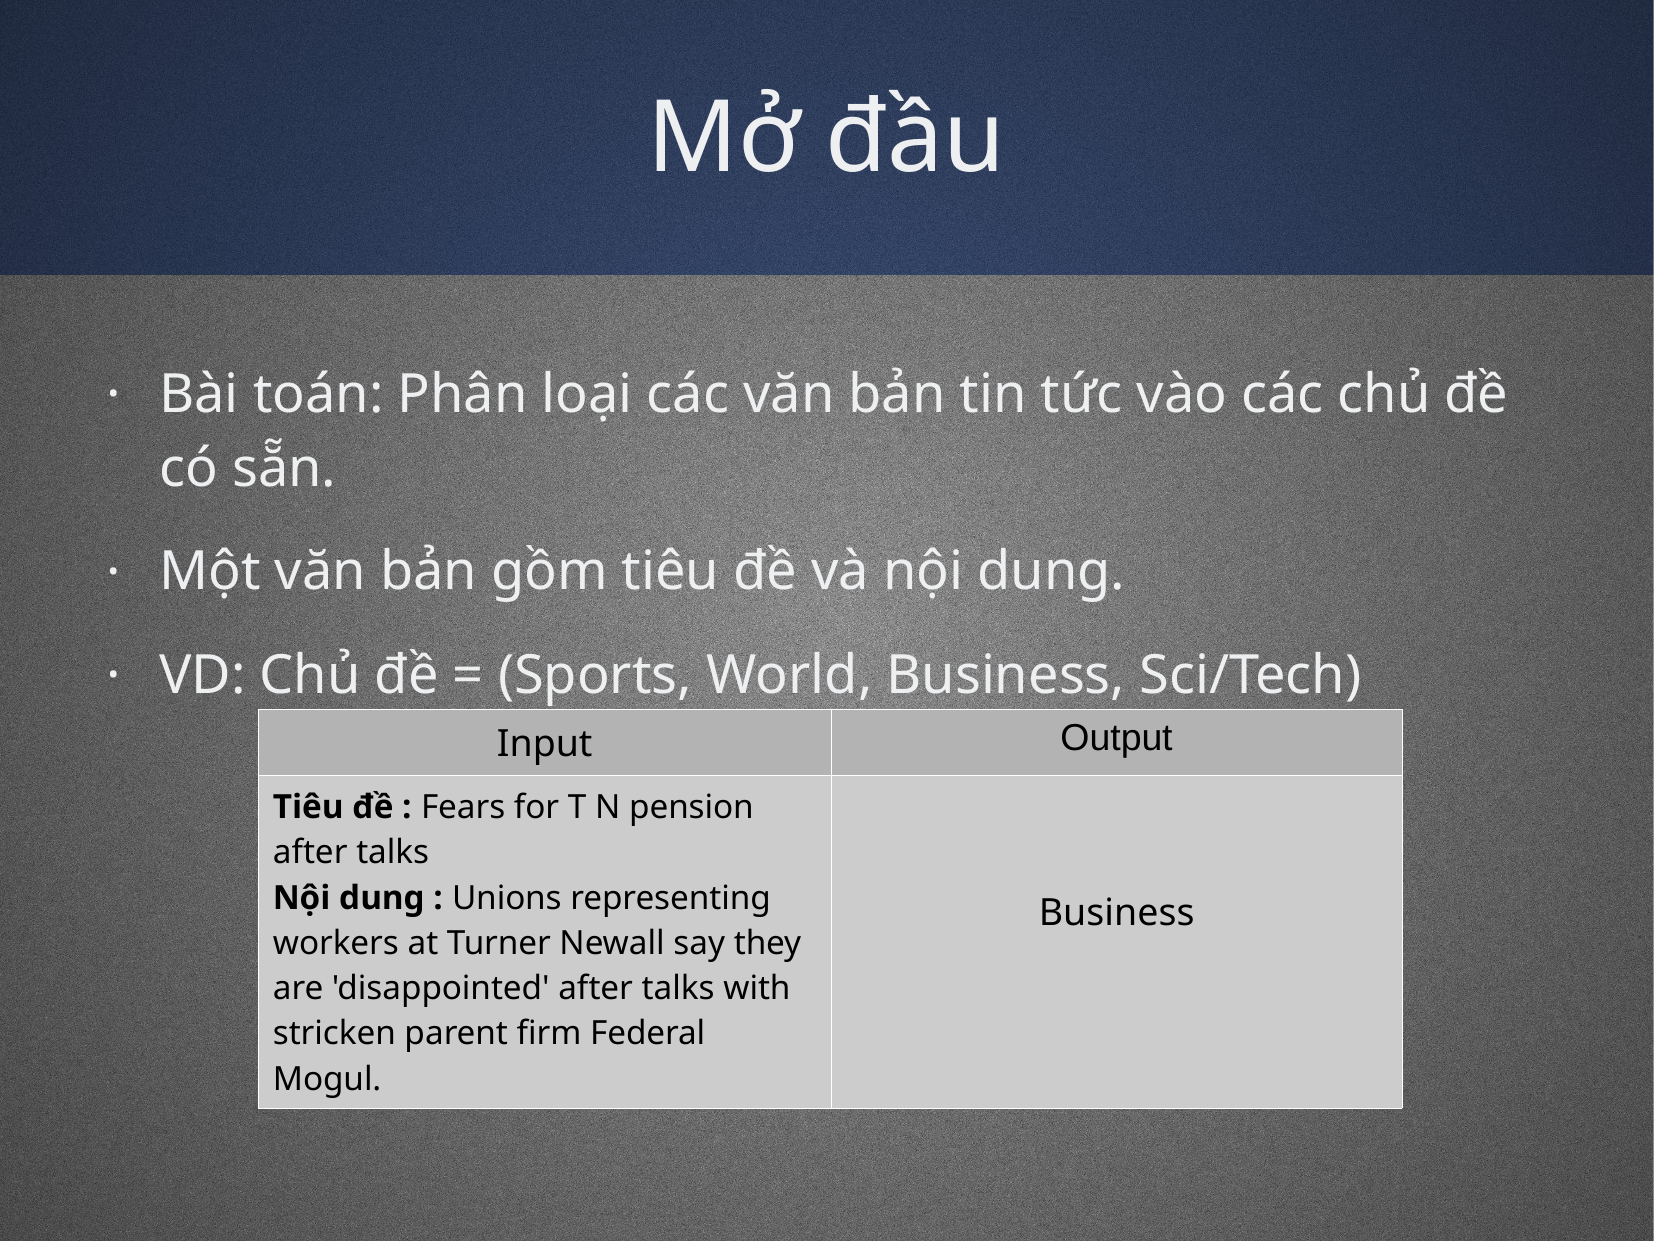

# Mở đầu
Bài toán: Phân loại các văn bản tin tức vào các chủ đề có sẵn.
Một văn bản gồm tiêu đề và nội dung.
VD: Chủ đề = (Sports, World, Business, Sci/Tech)
| Input | Output |
| --- | --- |
| Tiêu đề : Fears for T N pension after talks Nội dung : Unions representing workers at Turner Newall say they are 'disappointed' after talks with stricken parent firm Federal Mogul. | Business |